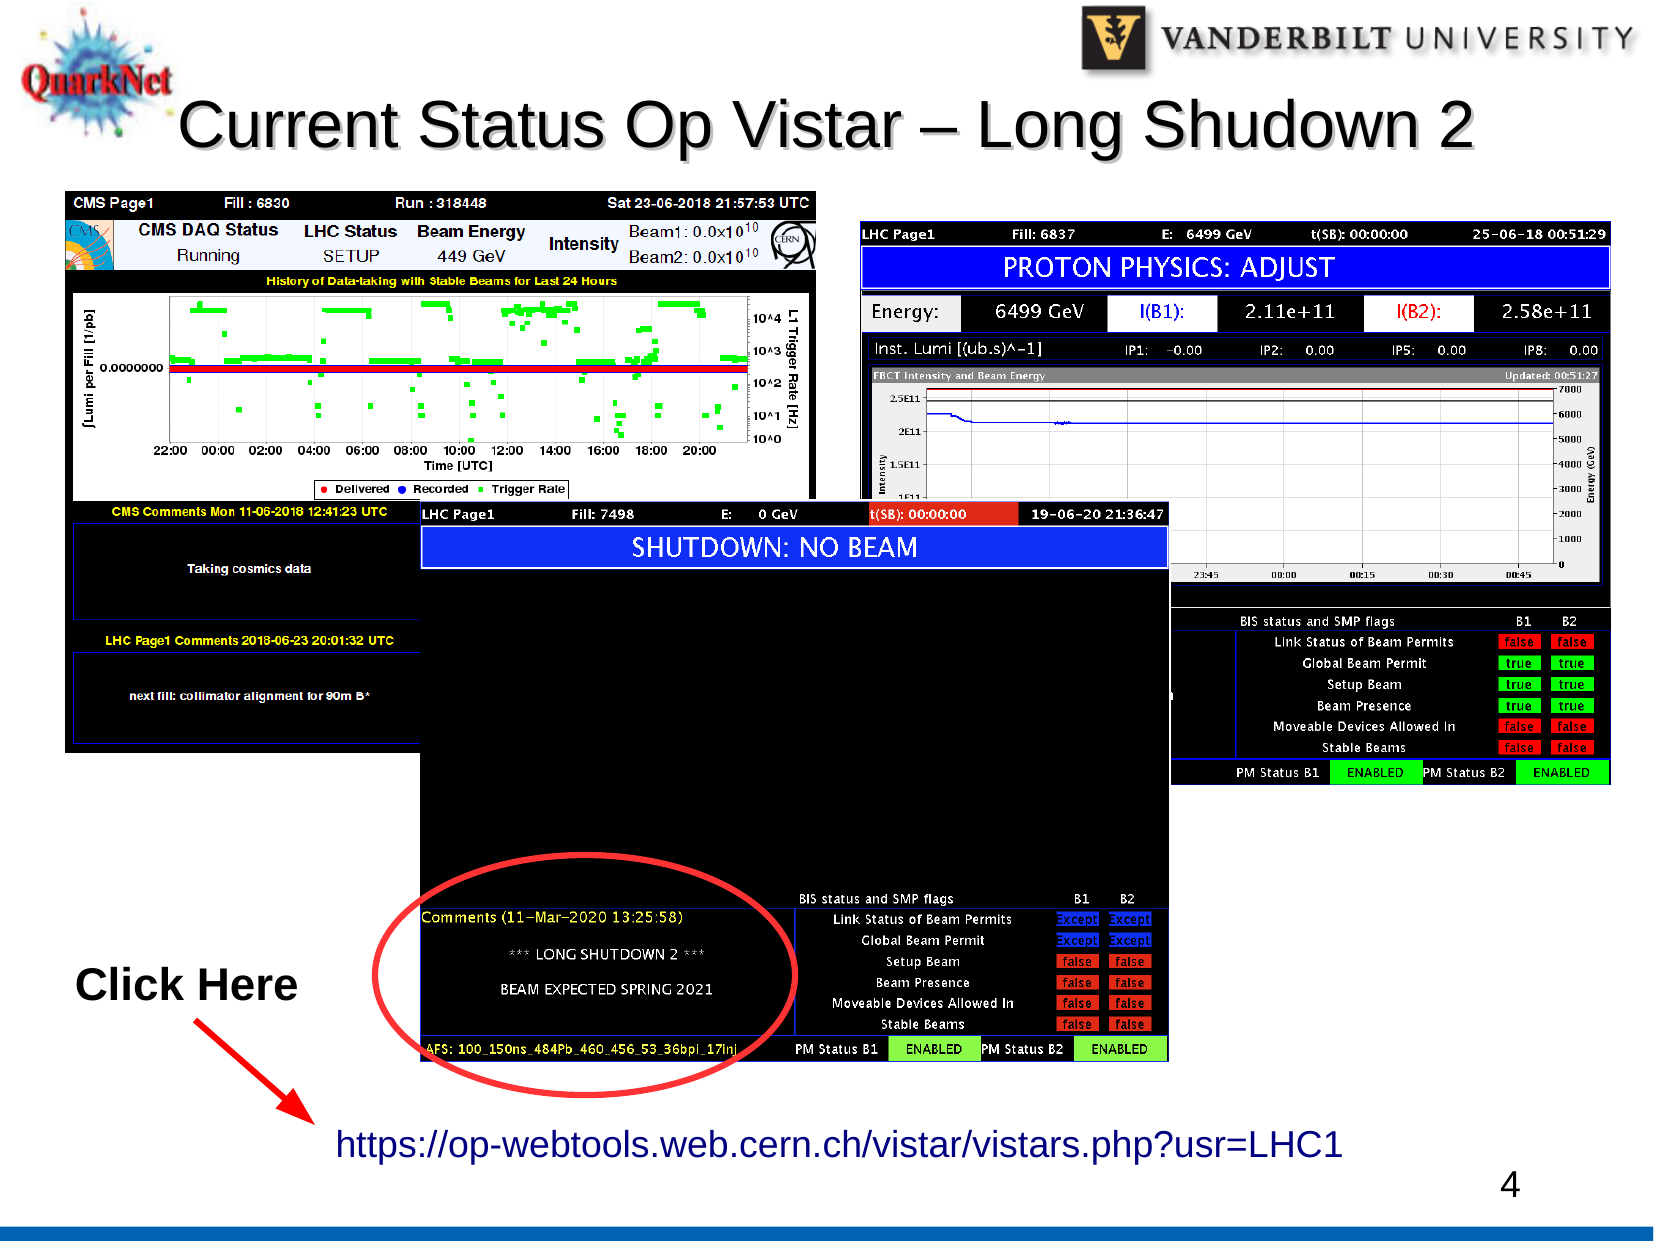

# Current Status Op Vistar – Long Shudown 2
Click Here
https://op-webtools.web.cern.ch/vistar/vistars.php?usr=LHC1
4